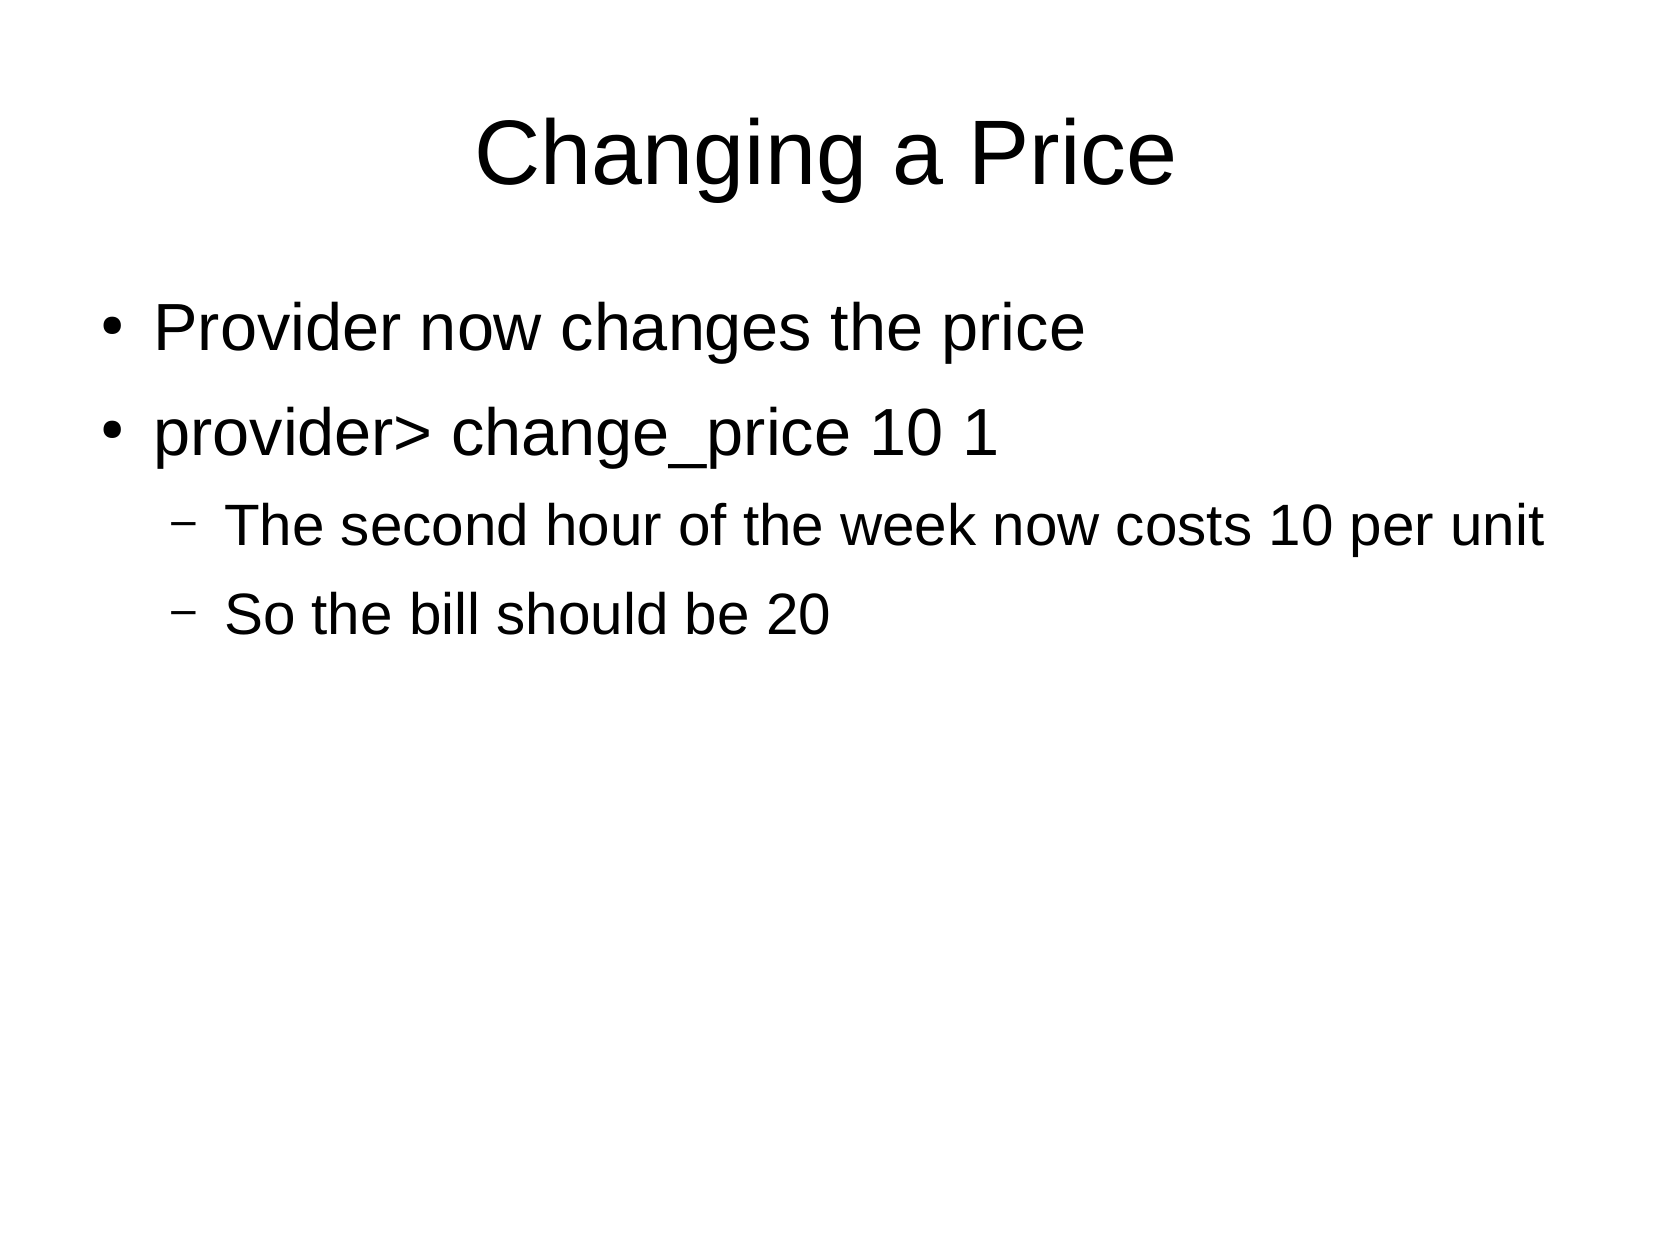

# Changing a Price
Provider now changes the price
provider> change_price 10 1
The second hour of the week now costs 10 per unit
So the bill should be 20